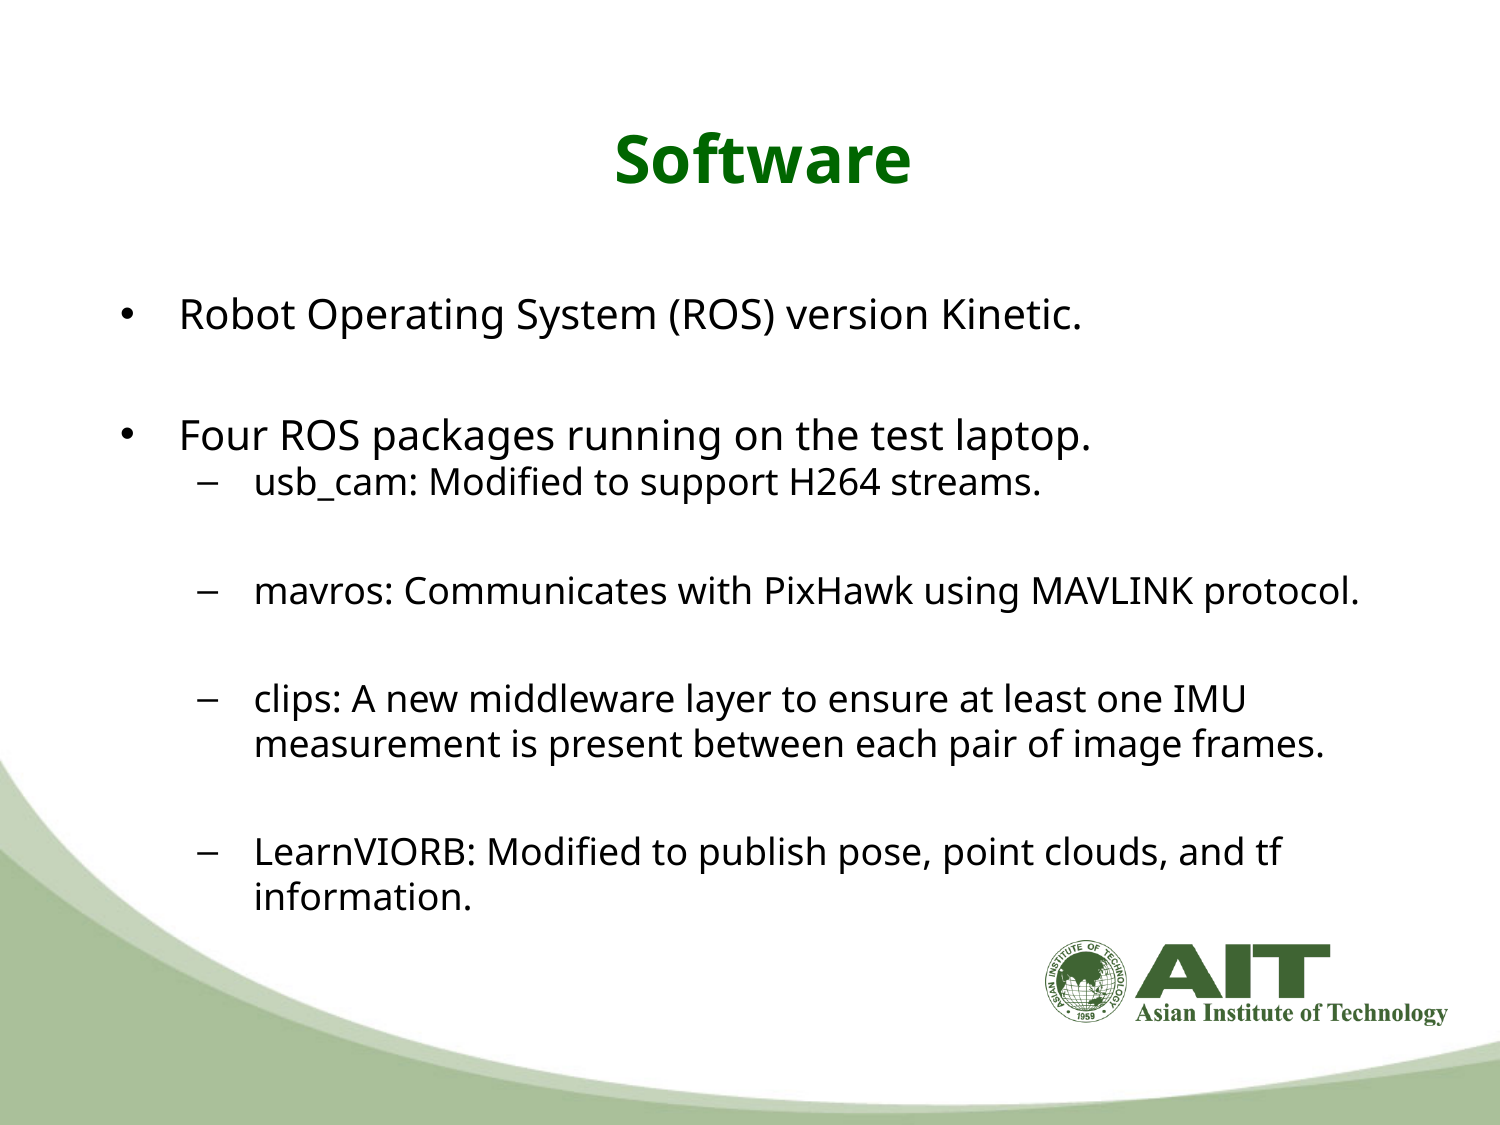

# Software
Robot Operating System (ROS) version Kinetic.
Four ROS packages running on the test laptop.
usb_cam: Modified to support H264 streams.
mavros: Communicates with PixHawk using MAVLINK protocol.
clips: A new middleware layer to ensure at least one IMU measurement is present between each pair of image frames.
LearnVIORB: Modified to publish pose, point clouds, and tf information.